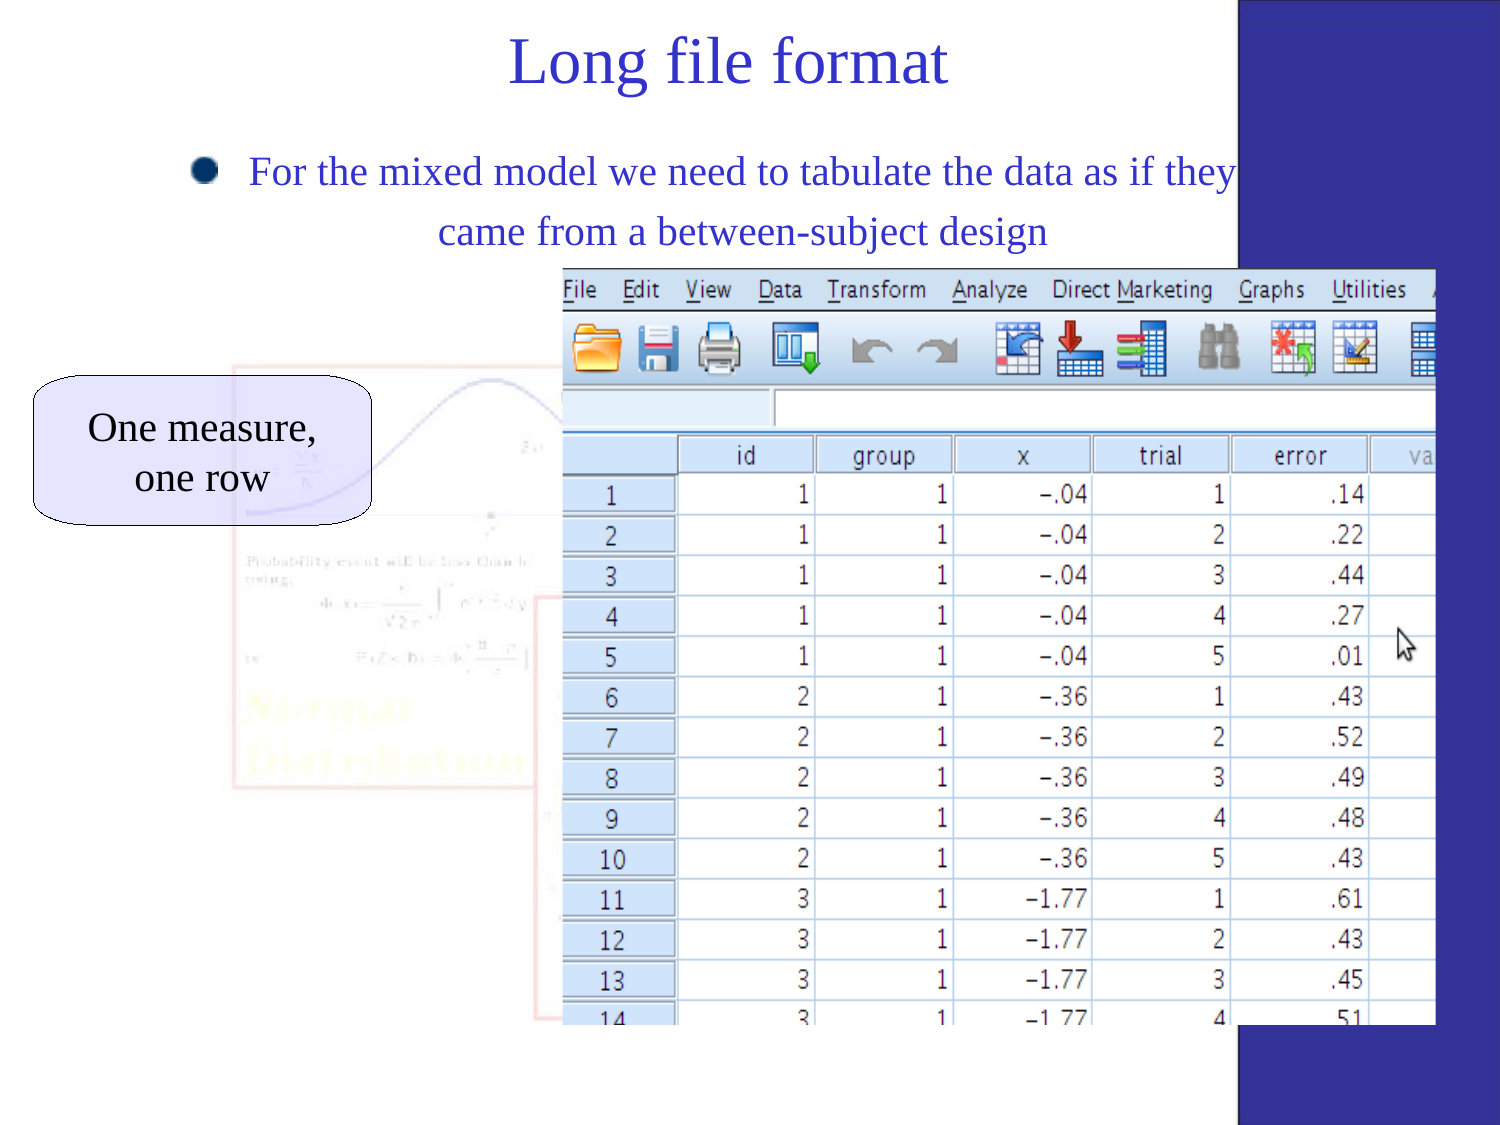

# Long file format
For the mixed model we need to tabulate the data as if they came from a between-subject design
One measure, one row